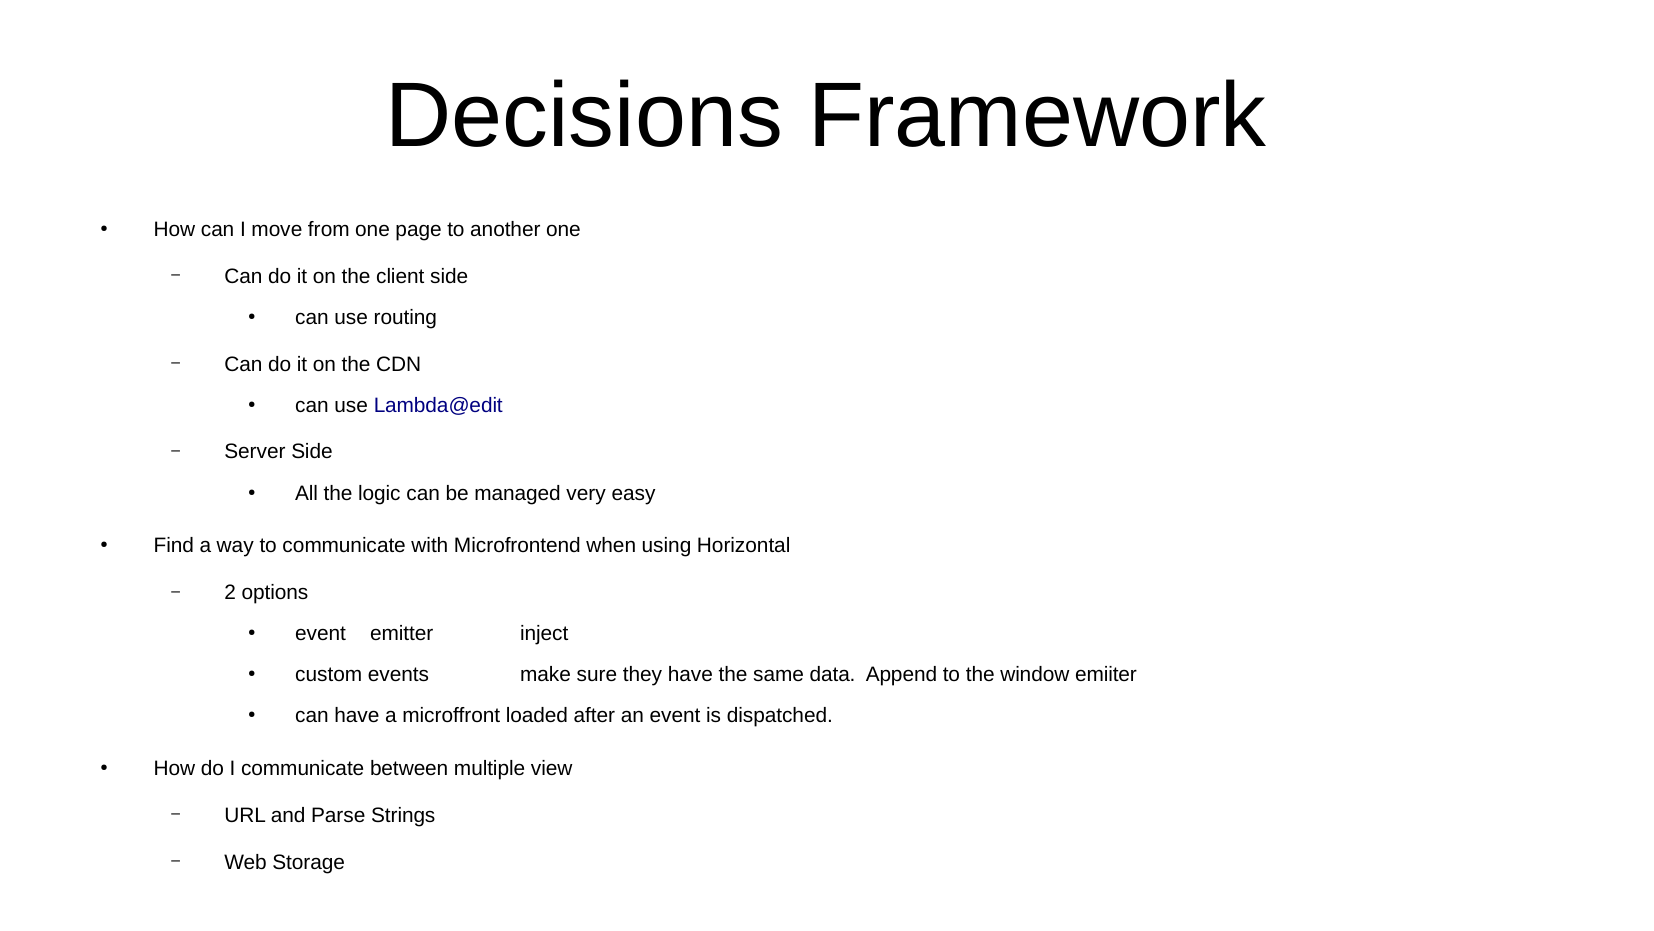

# Decisions Framework
How can I move from one page to another one
Can do it on the client side
can use routing
Can do it on the CDN
can use Lambda@edit
Server Side
All the logic can be managed very easy
Find a way to communicate with Microfrontend when using Horizontal
2 options
event 	emitter		inject
custom events		make sure they have the same data. Append to the window emiiter
can have a microffront loaded after an event is dispatched.
How do I communicate between multiple view
URL and Parse Strings
Web Storage